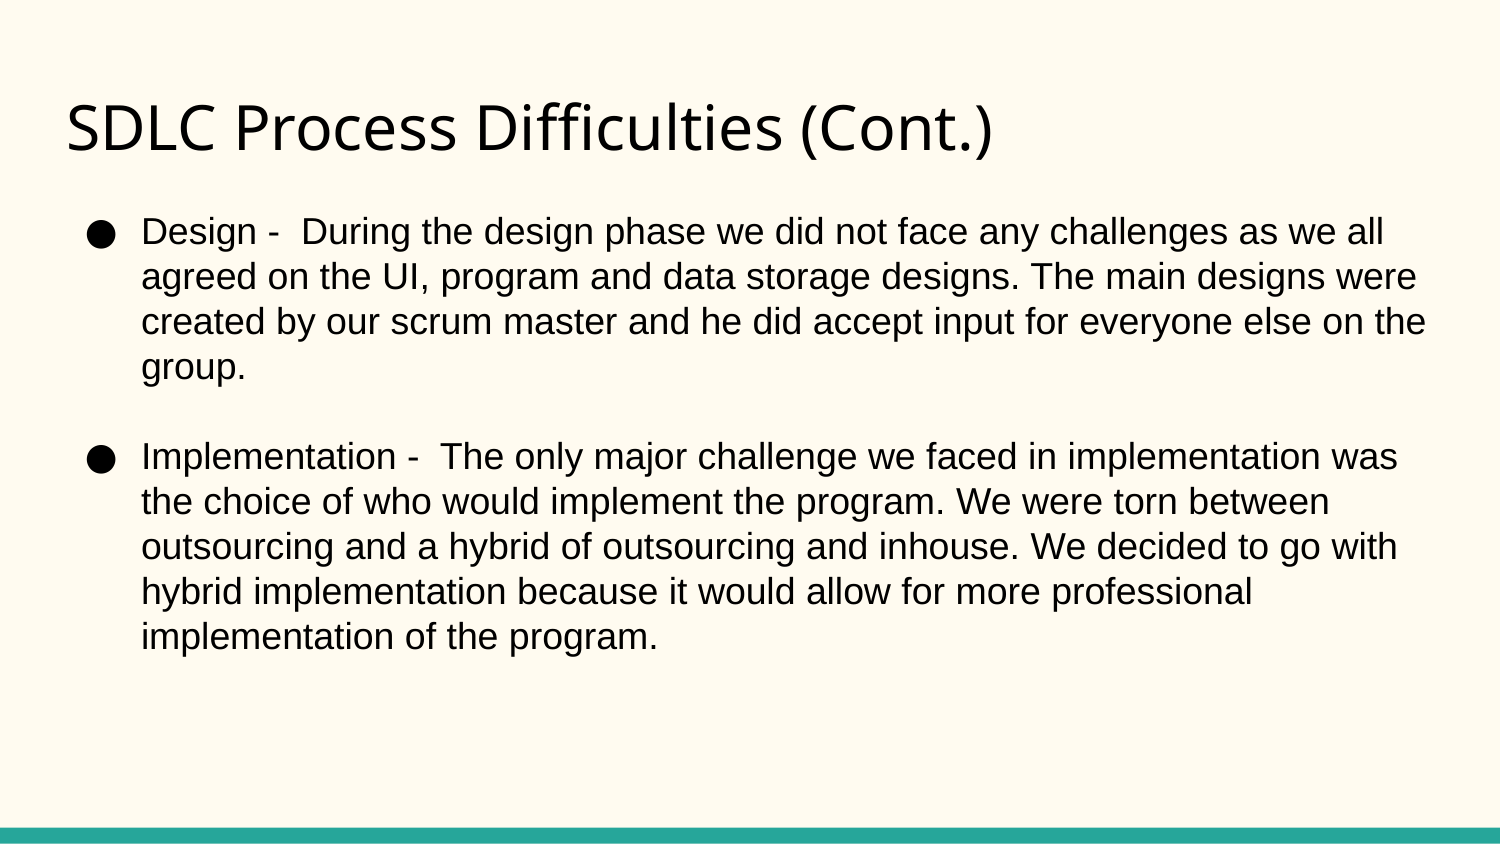

# SDLC Process Difficulties (Cont.)
Design - During the design phase we did not face any challenges as we all agreed on the UI, program and data storage designs. The main designs were created by our scrum master and he did accept input for everyone else on the group.
Implementation - The only major challenge we faced in implementation was the choice of who would implement the program. We were torn between outsourcing and a hybrid of outsourcing and inhouse. We decided to go with hybrid implementation because it would allow for more professional implementation of the program.